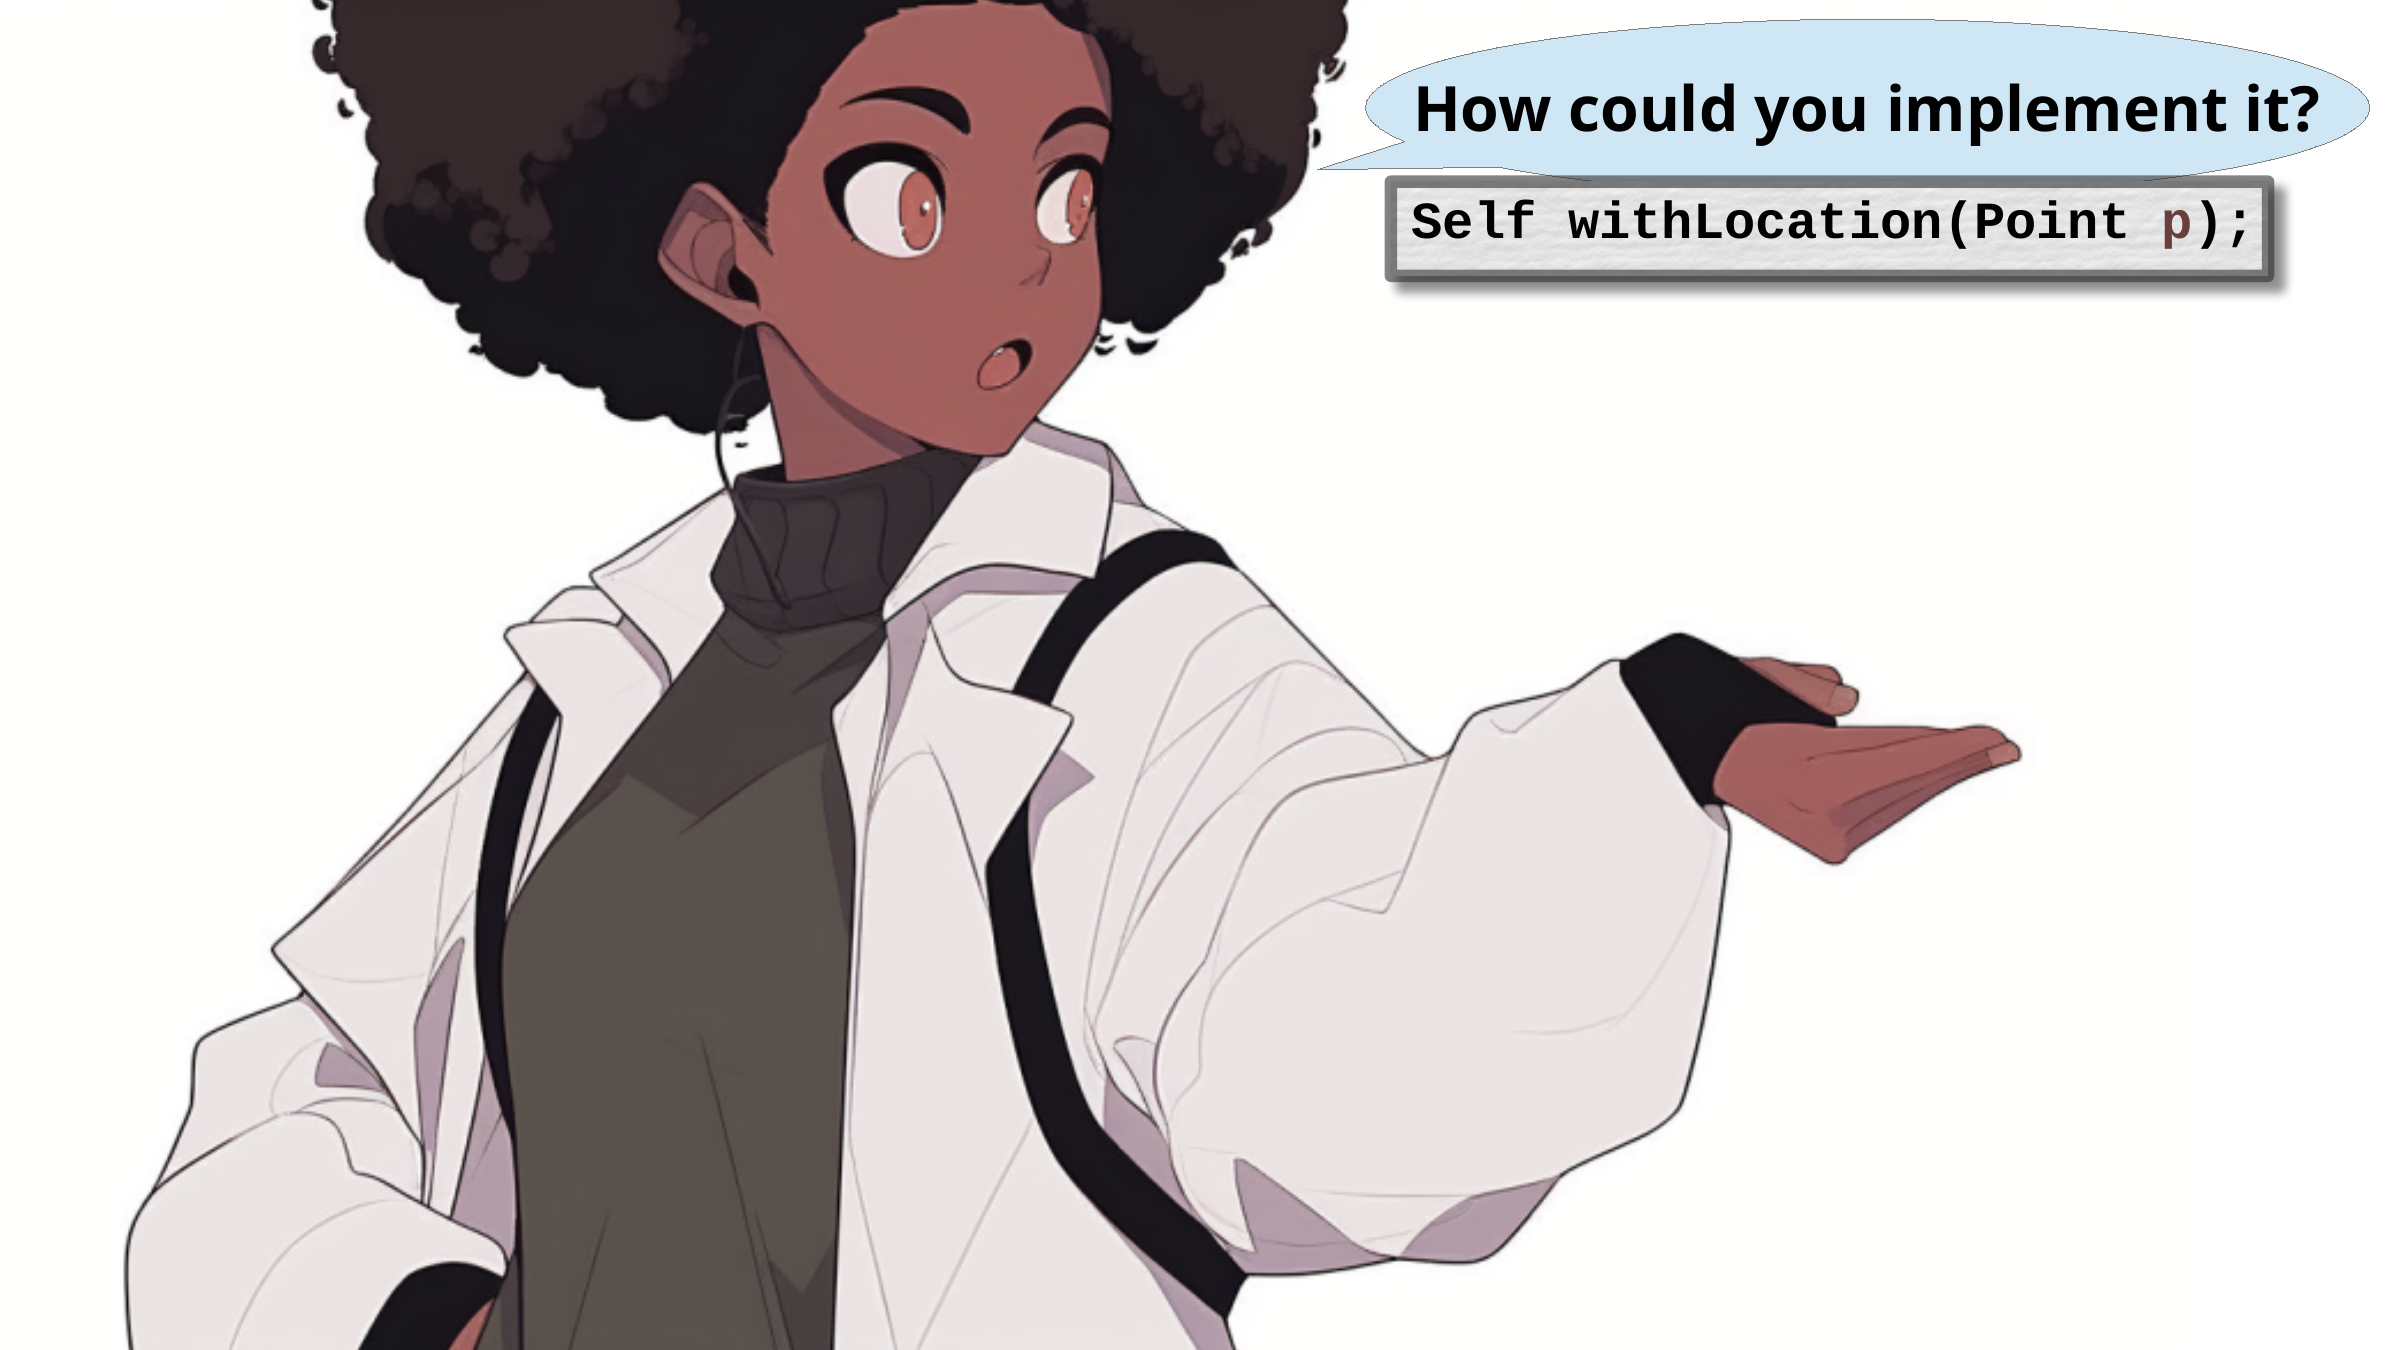

How could you implement it?
Self withLocation(Point p);